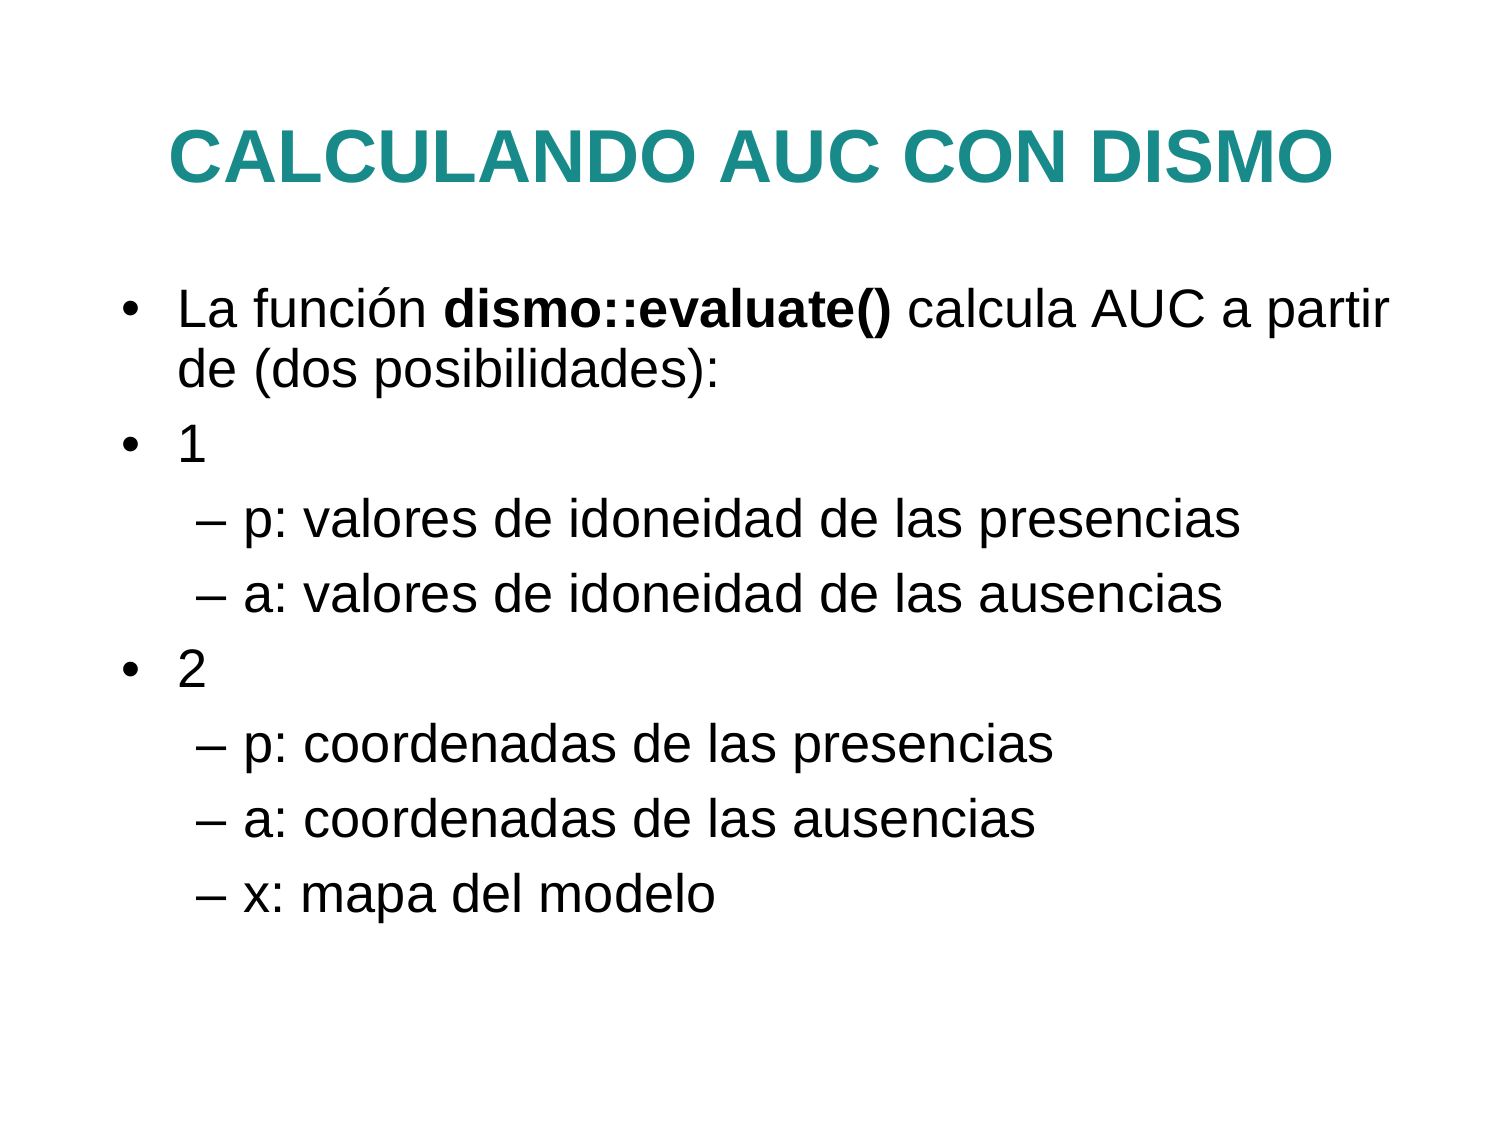

# CALCULANDO AUC CON DISMO
La función dismo::evaluate() calcula AUC a partir de (dos posibilidades):
1
p: valores de idoneidad de las presencias
a: valores de idoneidad de las ausencias
2
p: coordenadas de las presencias
a: coordenadas de las ausencias
x: mapa del modelo